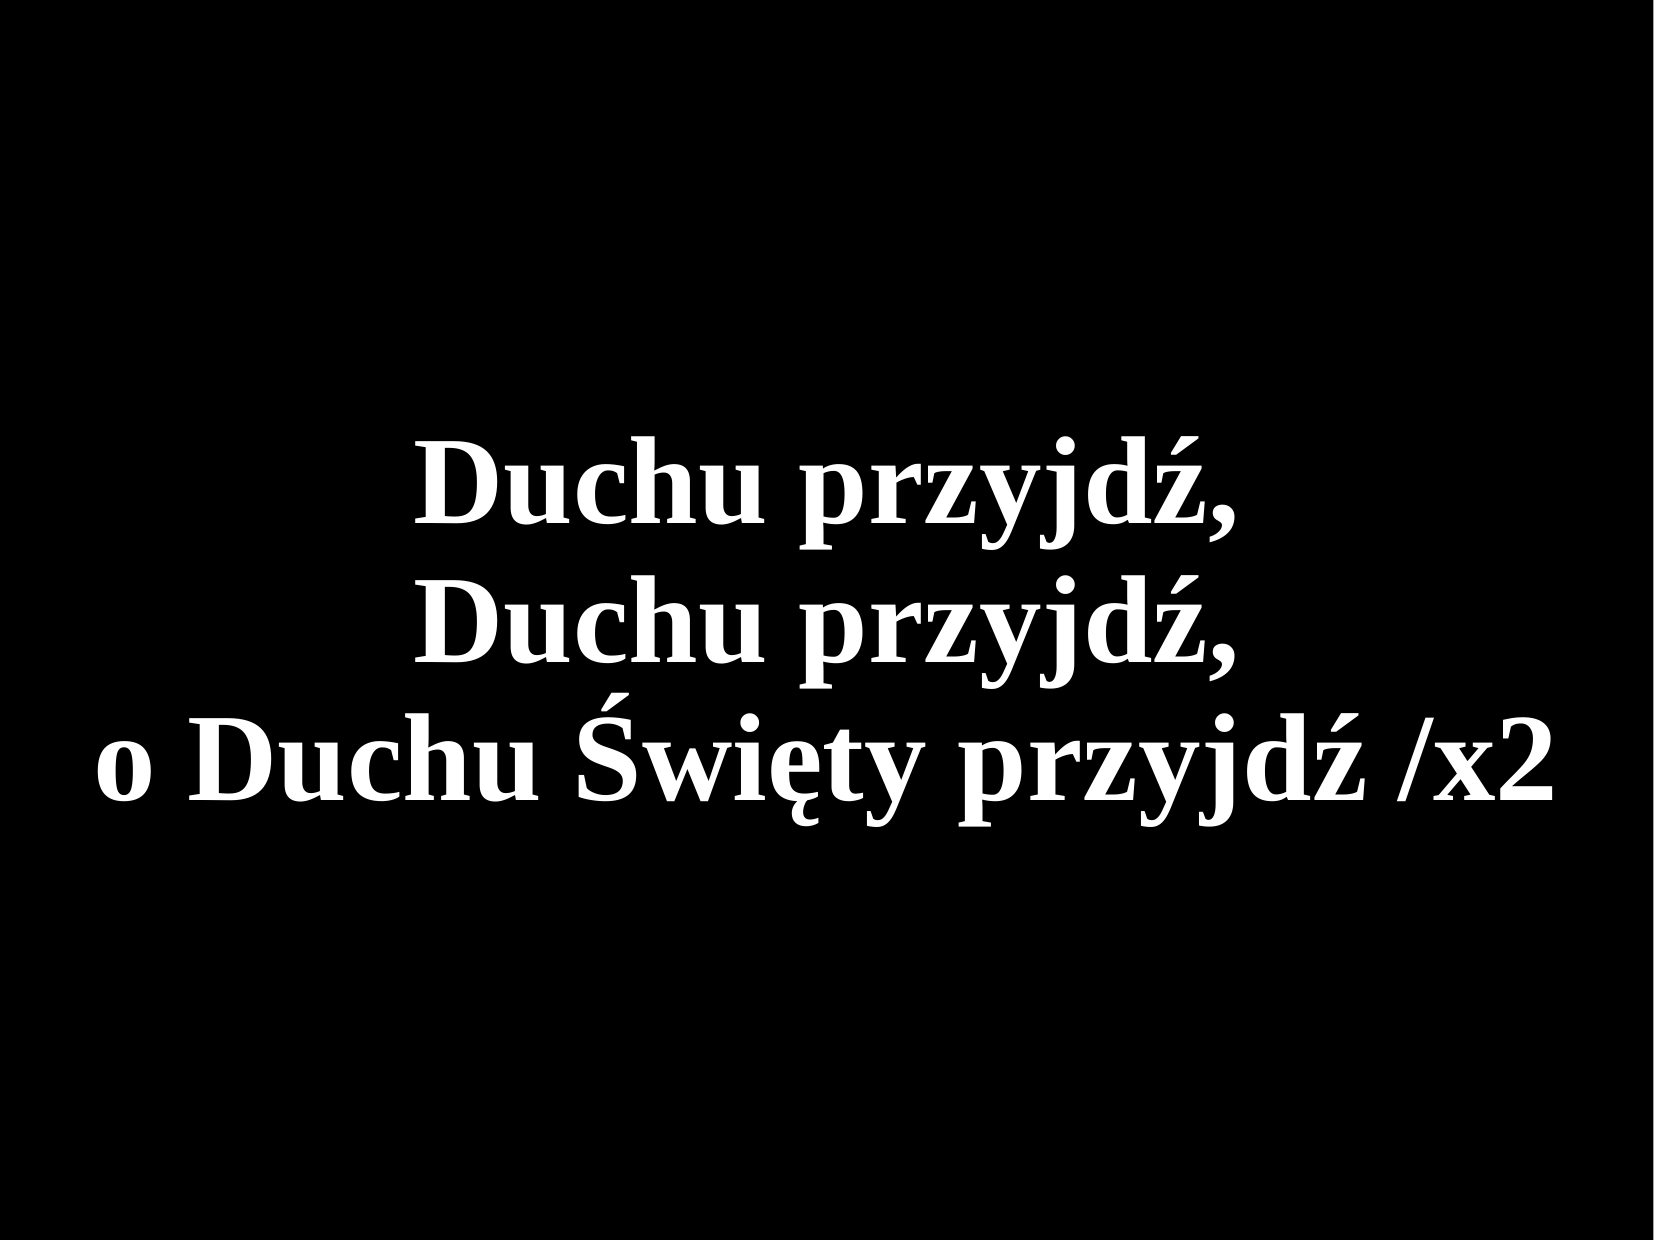

# Duchu przyjdź, Duchu przyjdź, o Duchu Święty przyjdź /x2